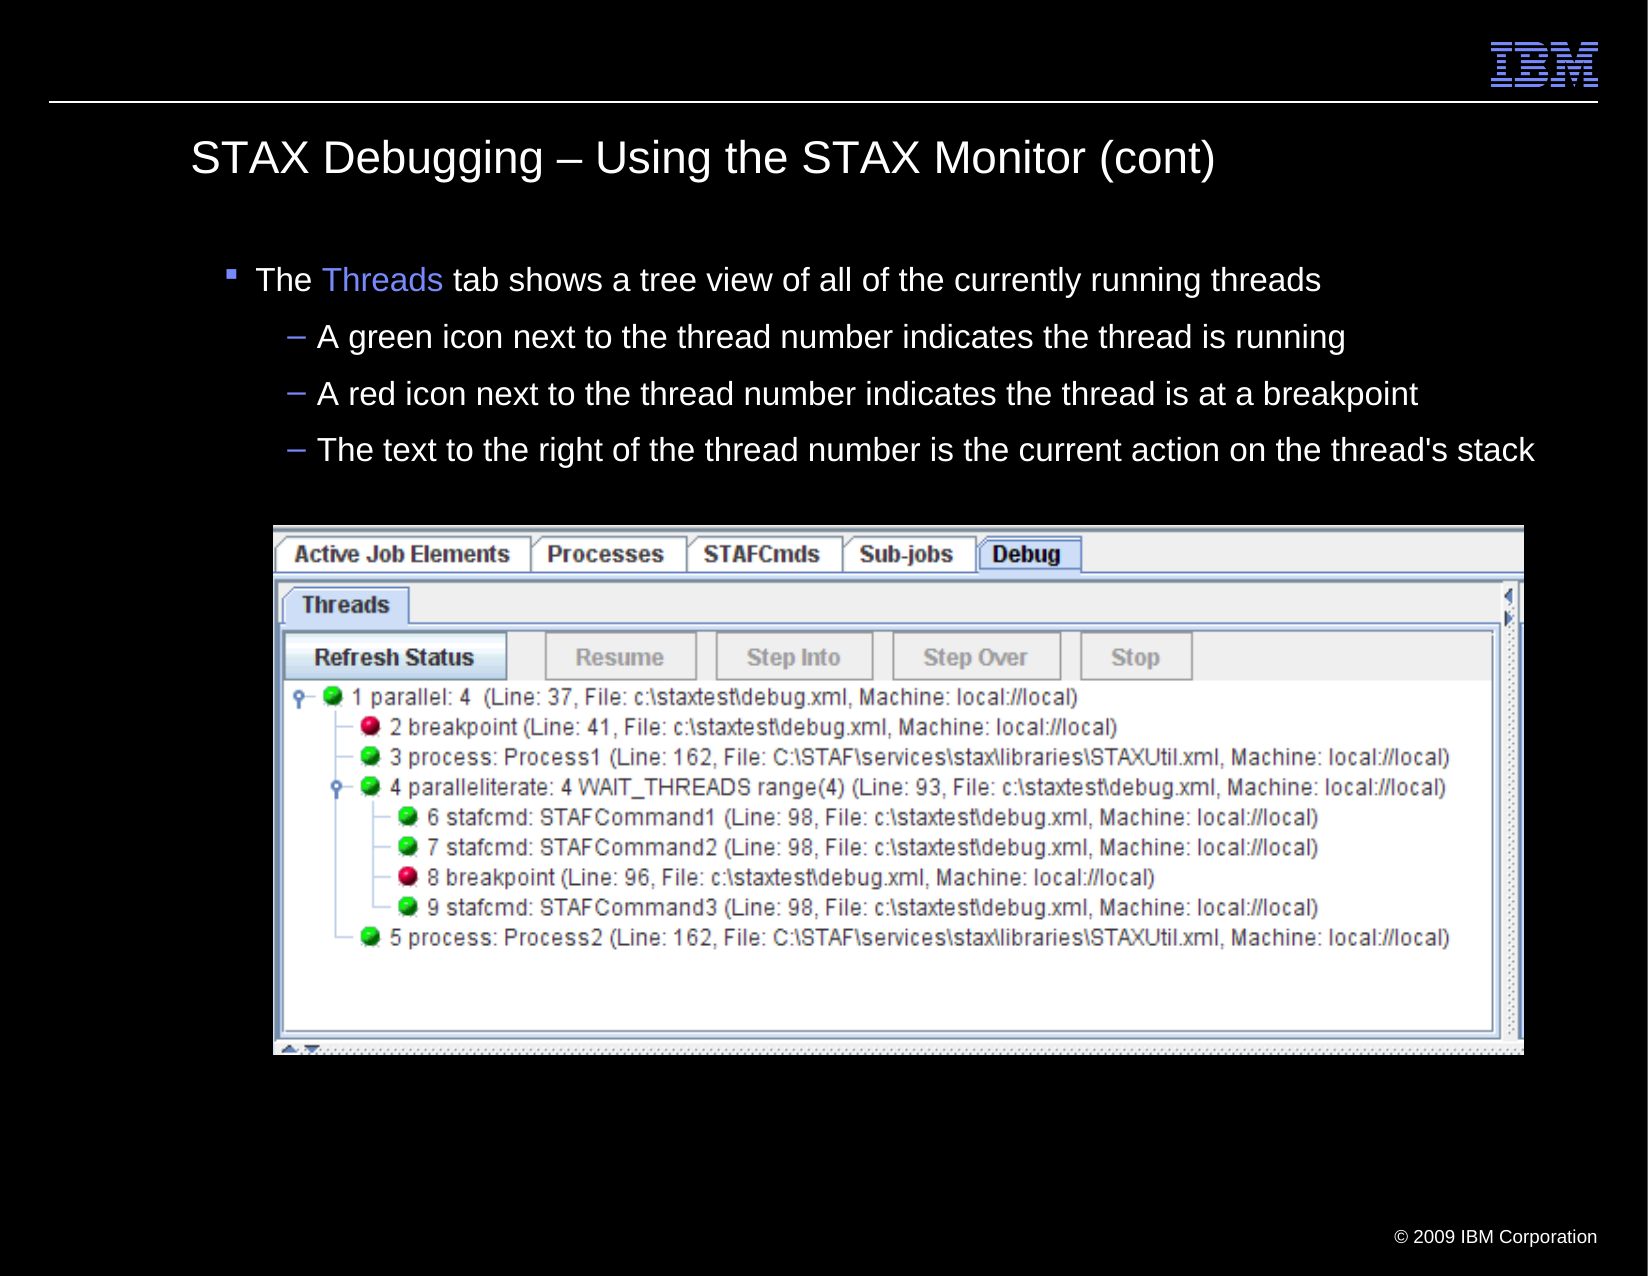

STAX Debugging – Using the STAX Monitor (cont)
# The Threads tab shows a tree view of all of the currently running threads
A green icon next to the thread number indicates the thread is running
A red icon next to the thread number indicates the thread is at a breakpoint
The text to the right of the thread number is the current action on the thread's stack